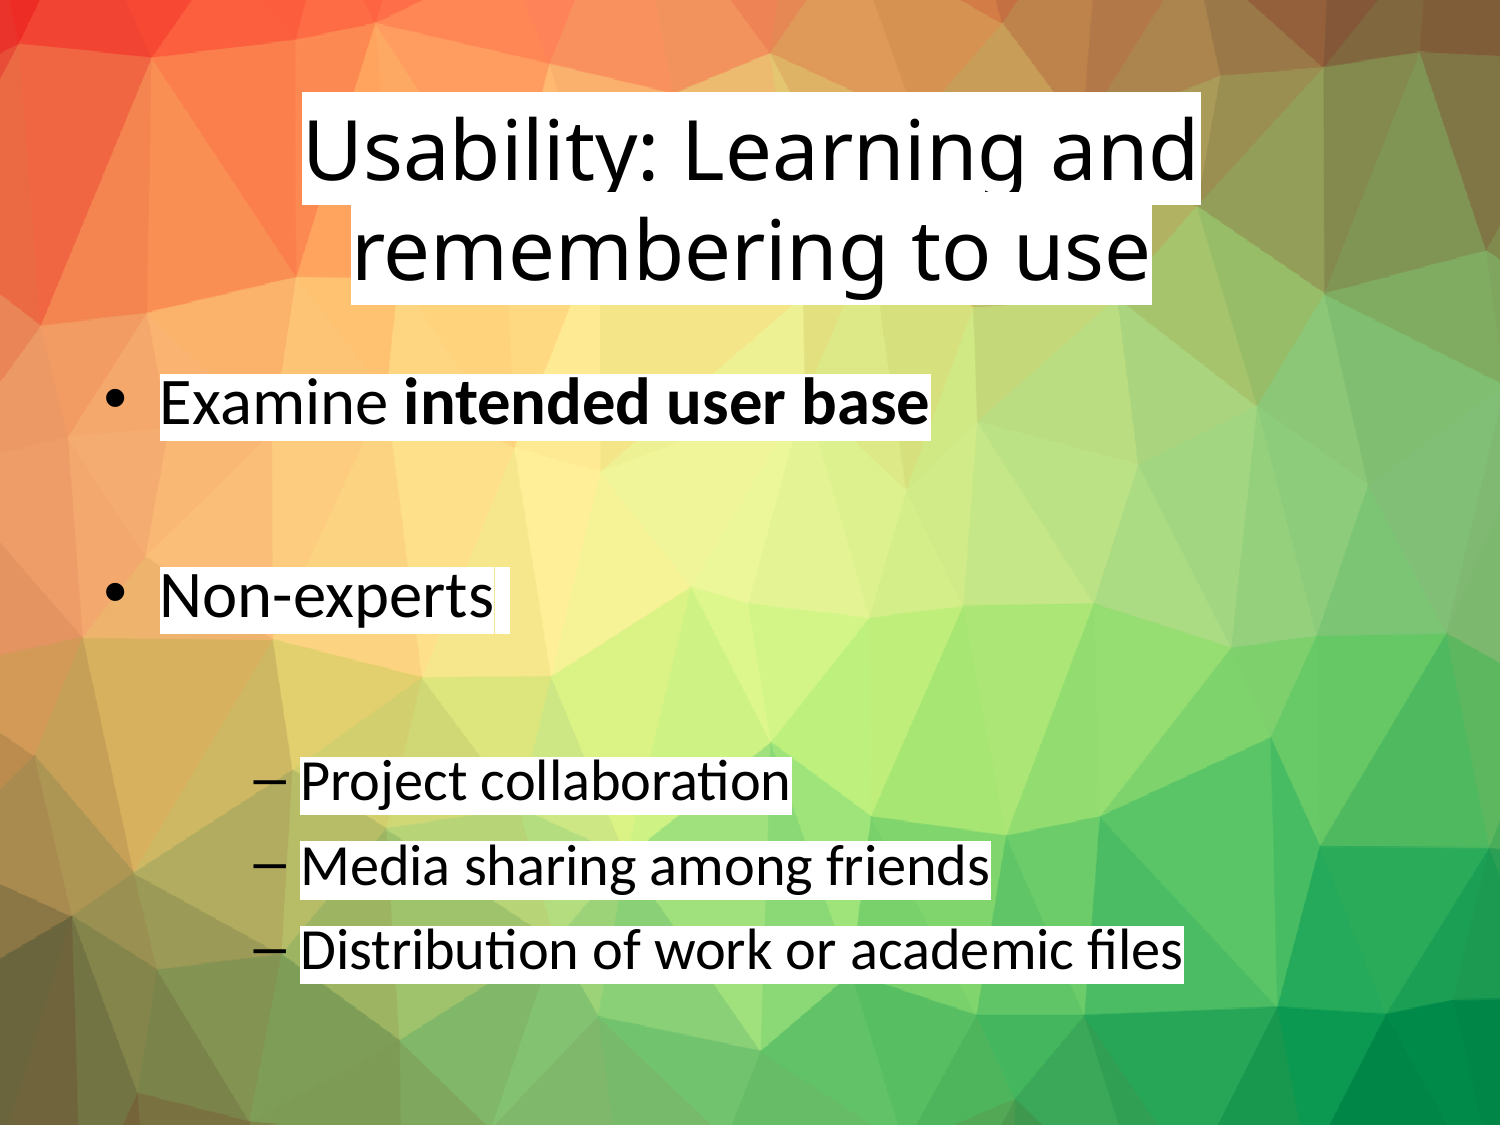

# Usability: Learning and remembering to use
Examine intended user base
Non-experts
Project collaboration
Media sharing among friends
Distribution of work or academic files